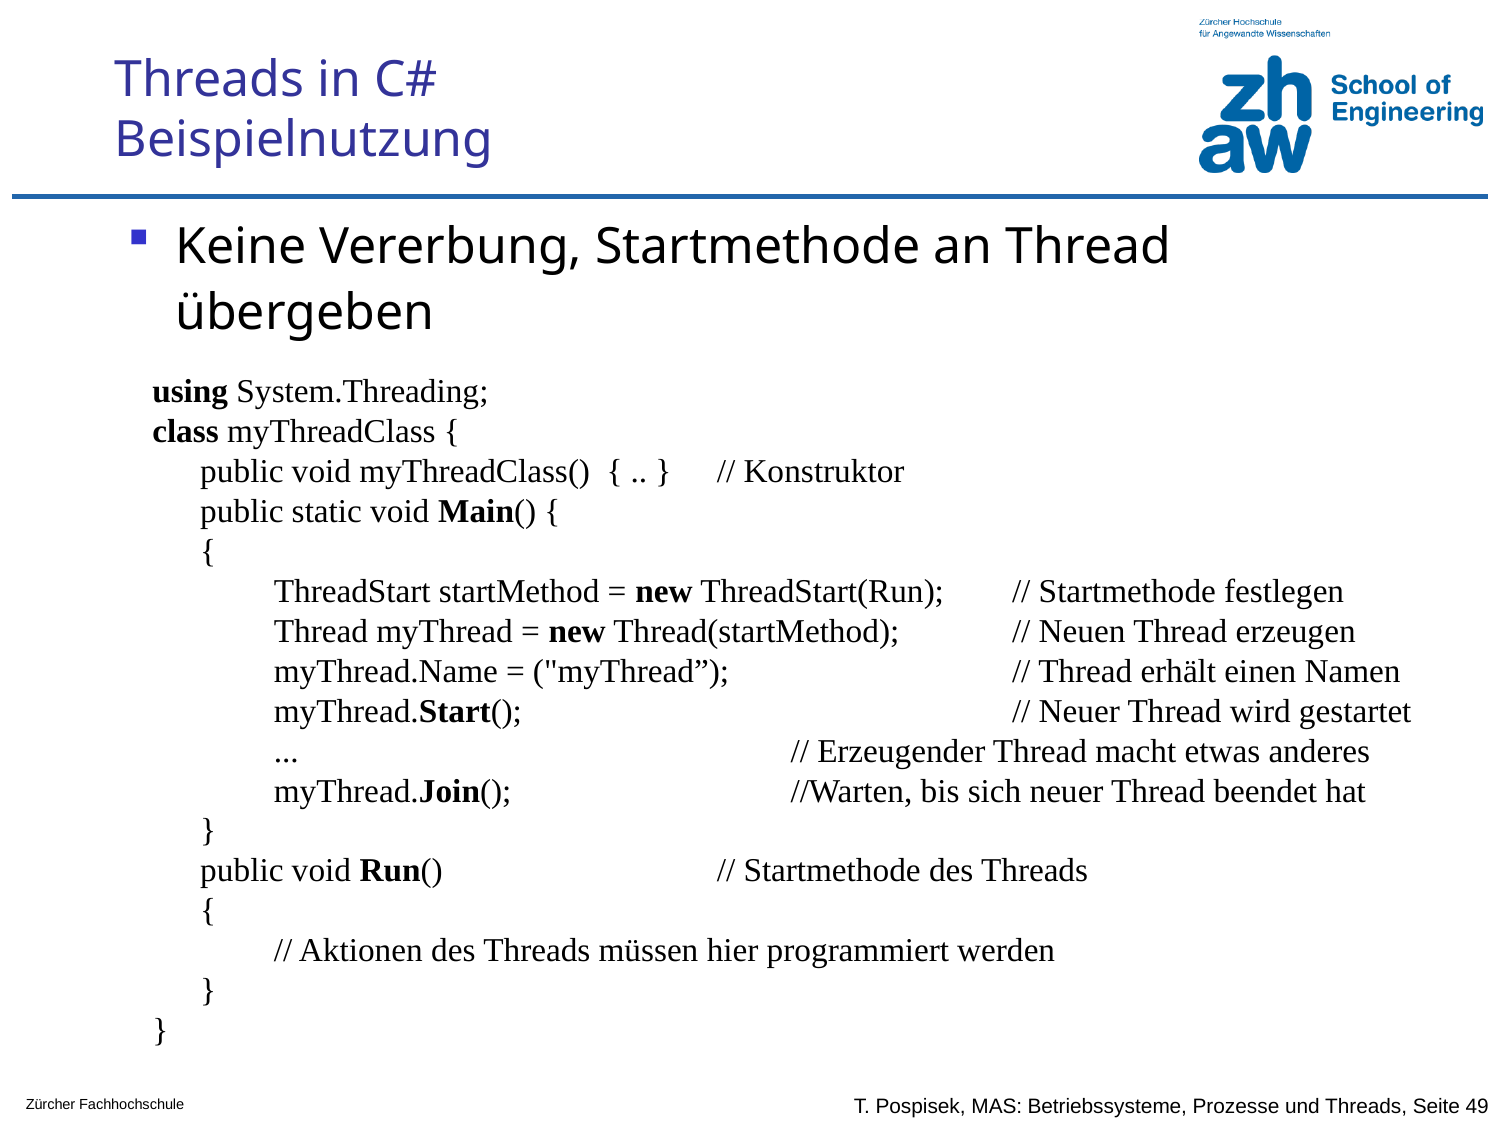

# Threads in C# Beispielnutzung
Keine Vererbung, Startmethode an Thread übergeben
using System.Threading;
class myThreadClass {
	public void myThreadClass() { .. }	// Konstruktor
	public static void Main() {
	{
		ThreadStart startMethod = new ThreadStart(Run); 	// Startmethode festlegen
		Thread myThread = new Thread(startMethod);		// Neuen Thread erzeugen
		myThread.Name = ("myThread”);				// Thread erhält einen Namen
		myThread.Start();							// Neuer Thread wird gestartet
		... 							// Erzeugender Thread macht etwas anderes
		myThread.Join();				//Warten, bis sich neuer Thread beendet hat
	}
	public void Run()				// Startmethode des Threads
	{
		// Aktionen des Threads müssen hier programmiert werden
	}
}